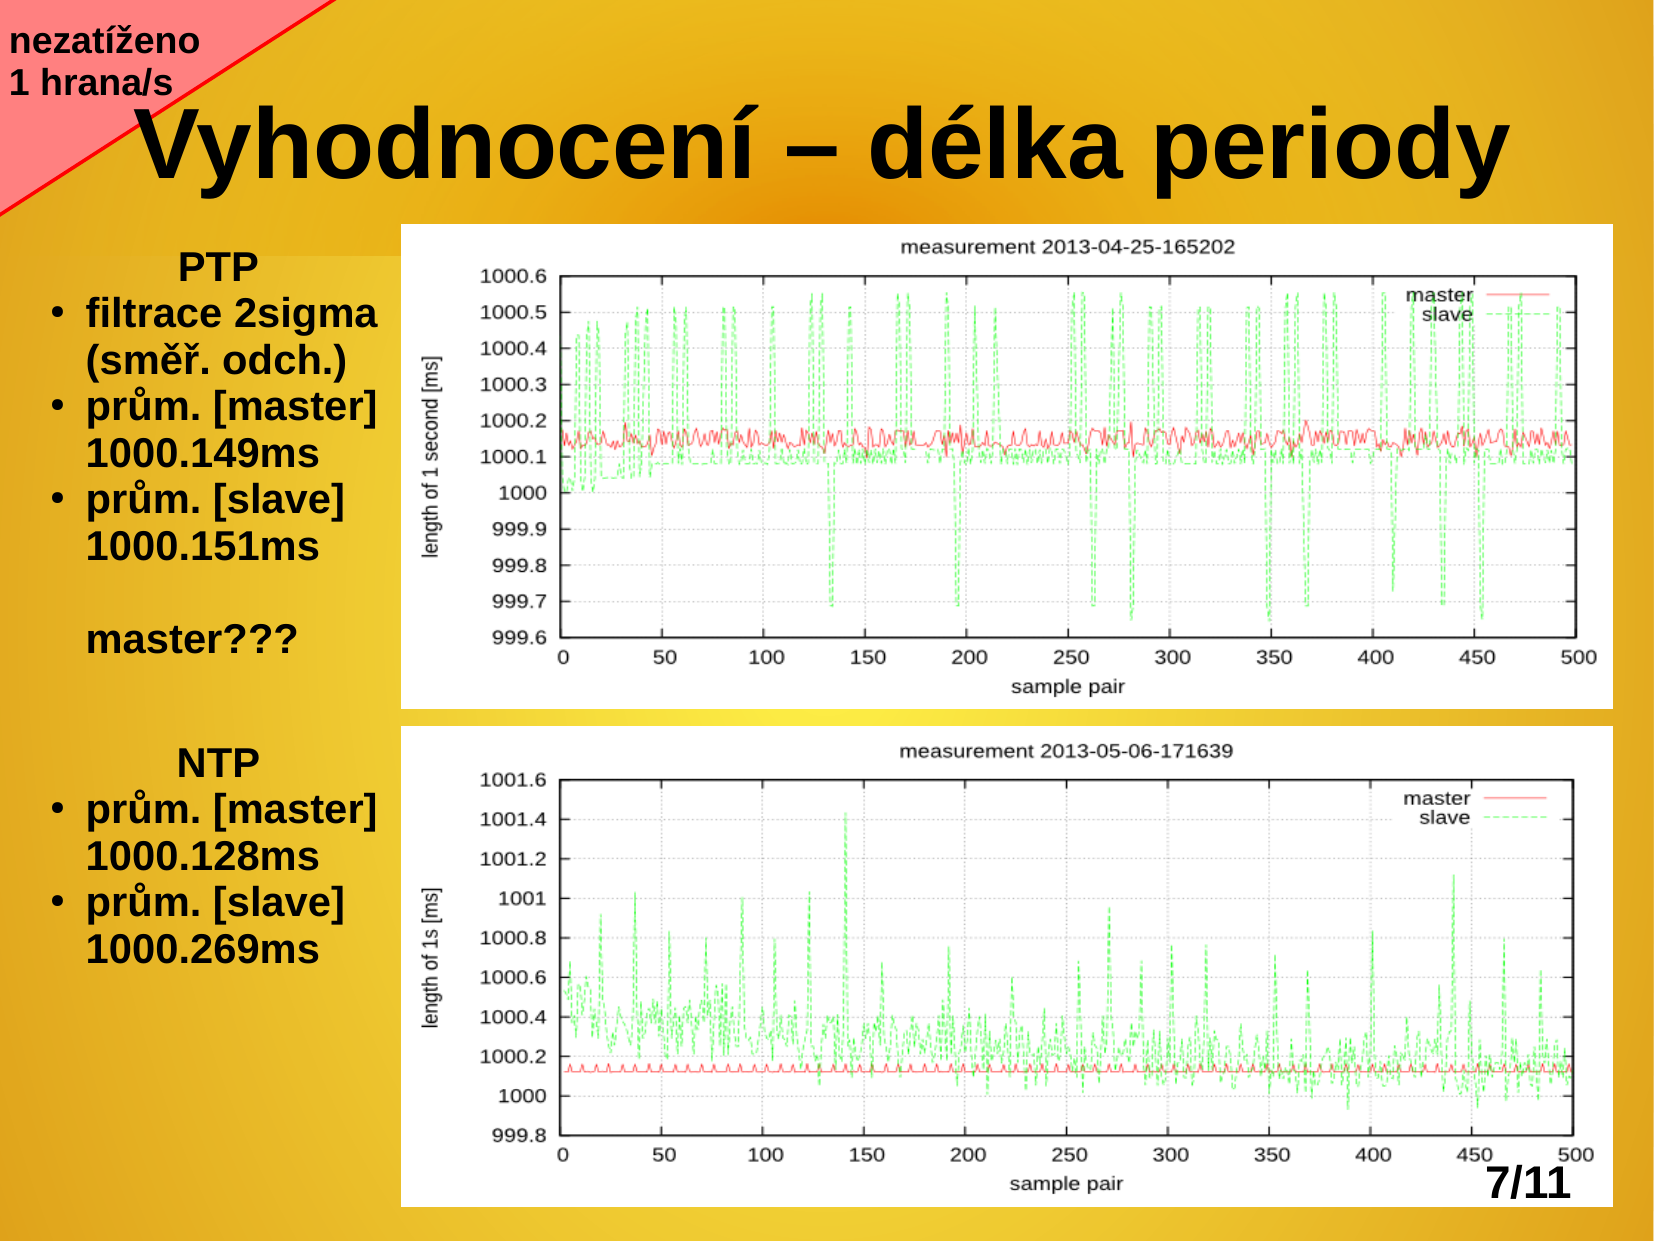

nezatíženo
1 hrana/s
# Vyhodnocení – délka periody
PTP
filtrace 2sigma (směř. odch.)
prům. [master] 1000.149ms
prům. [slave] 1000.151ms
master???
NTP
prům. [master] 1000.128ms
prům. [slave] 1000.269ms